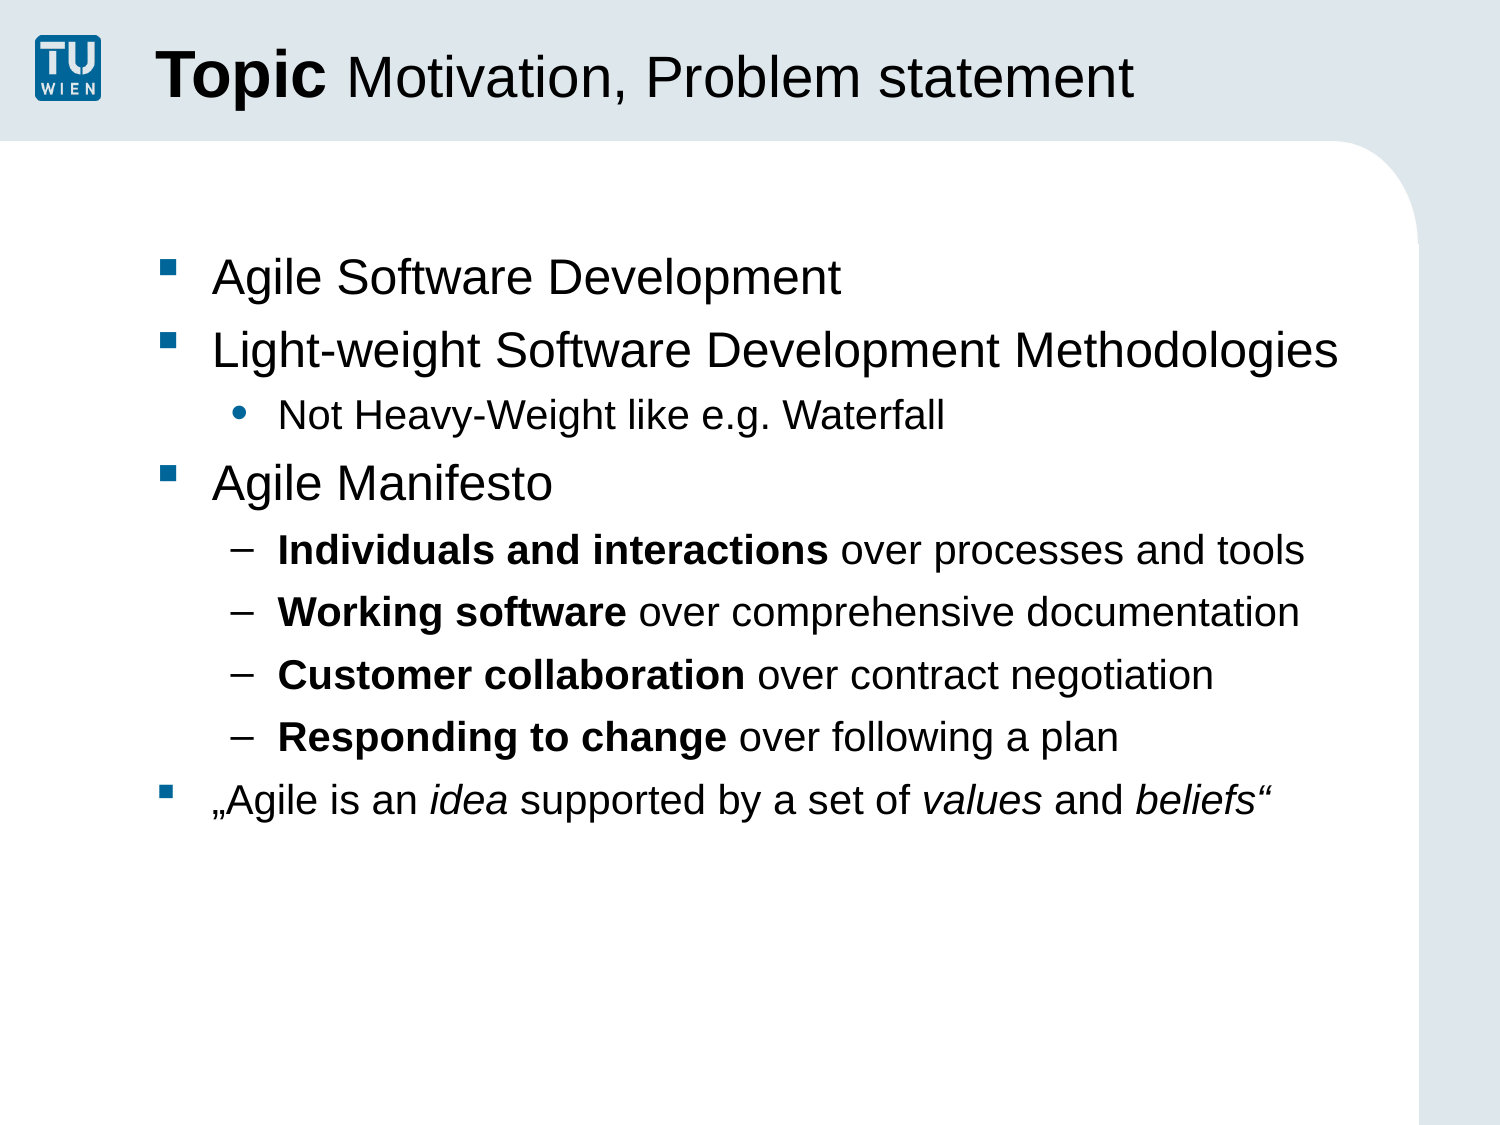

# Topic Motivation, Problem statement
Agile Software Development
Light-weight Software Development Methodologies
Not Heavy-Weight like e.g. Waterfall
Agile Manifesto
Individuals and interactions over processes and tools
Working software over comprehensive documentation
Customer collaboration over contract negotiation
Responding to change over following a plan
„Agile is an idea supported by a set of values and beliefs“